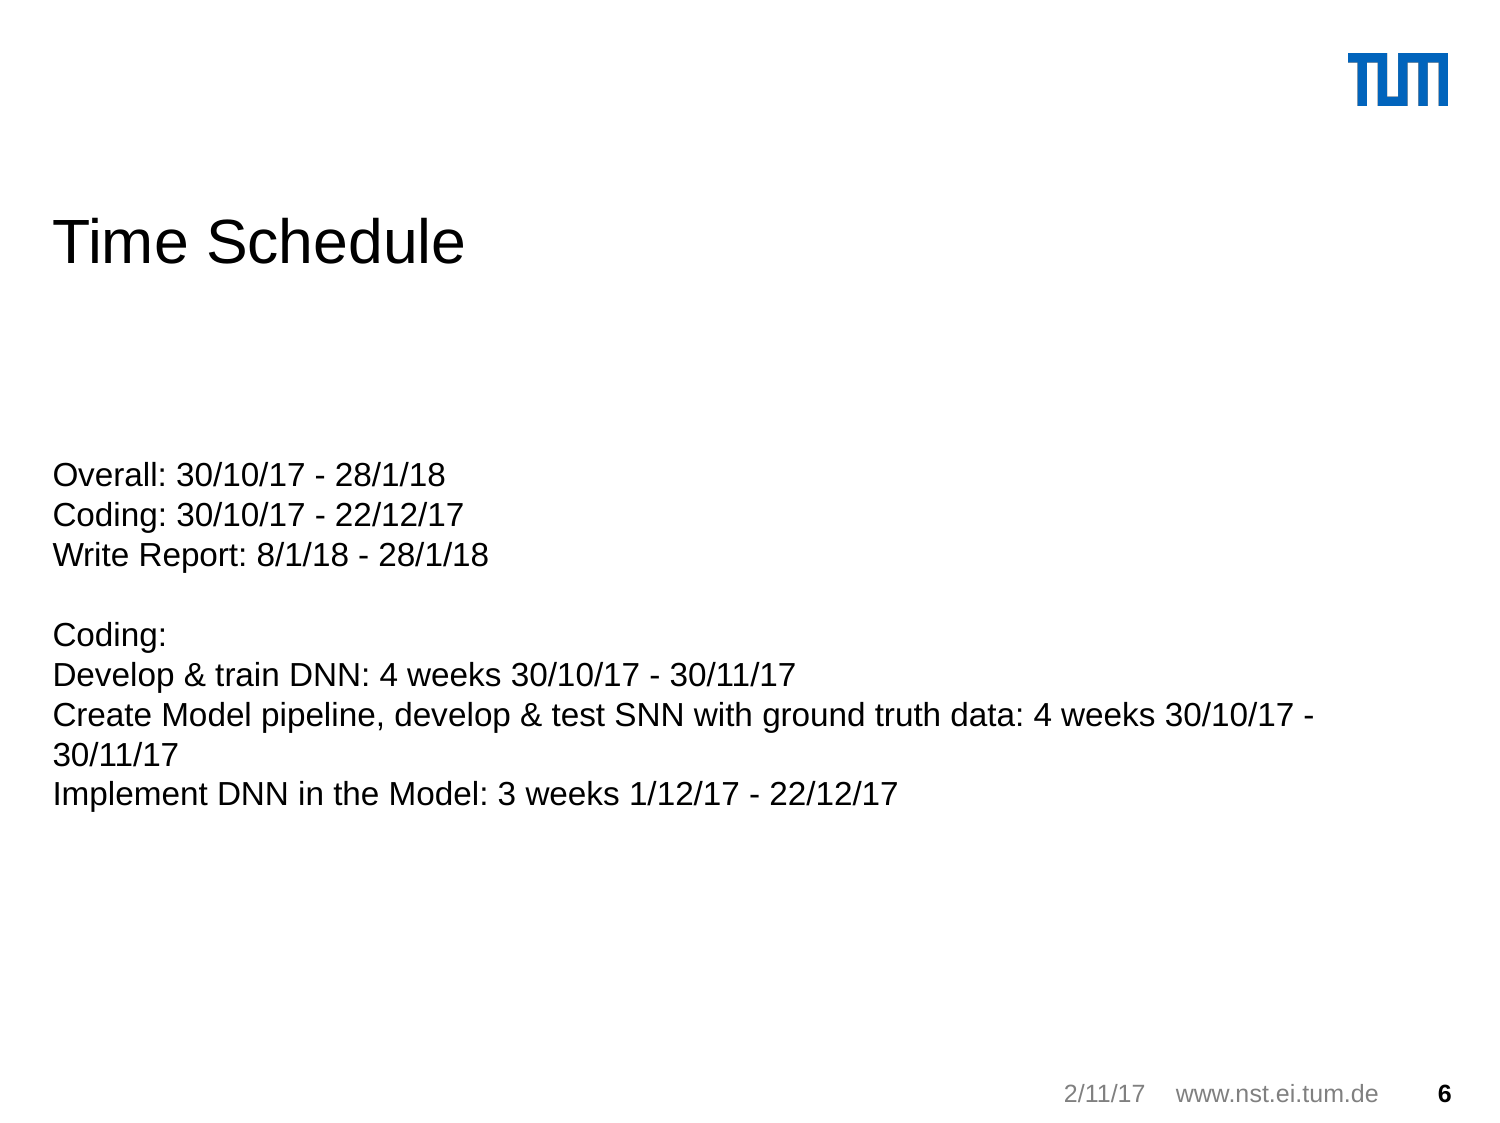

Time Schedule
Overall: 30/10/17 - 28/1/18
Coding: 30/10/17 - 22/12/17
Write Report: 8/1/18 - 28/1/18
Coding:
Develop & train DNN: 4 weeks 30/10/17 - 30/11/17
Create Model pipeline, develop & test SNN with ground truth data: 4 weeks 30/10/17 - 30/11/17
Implement DNN in the Model: 3 weeks 1/12/17 - 22/12/17